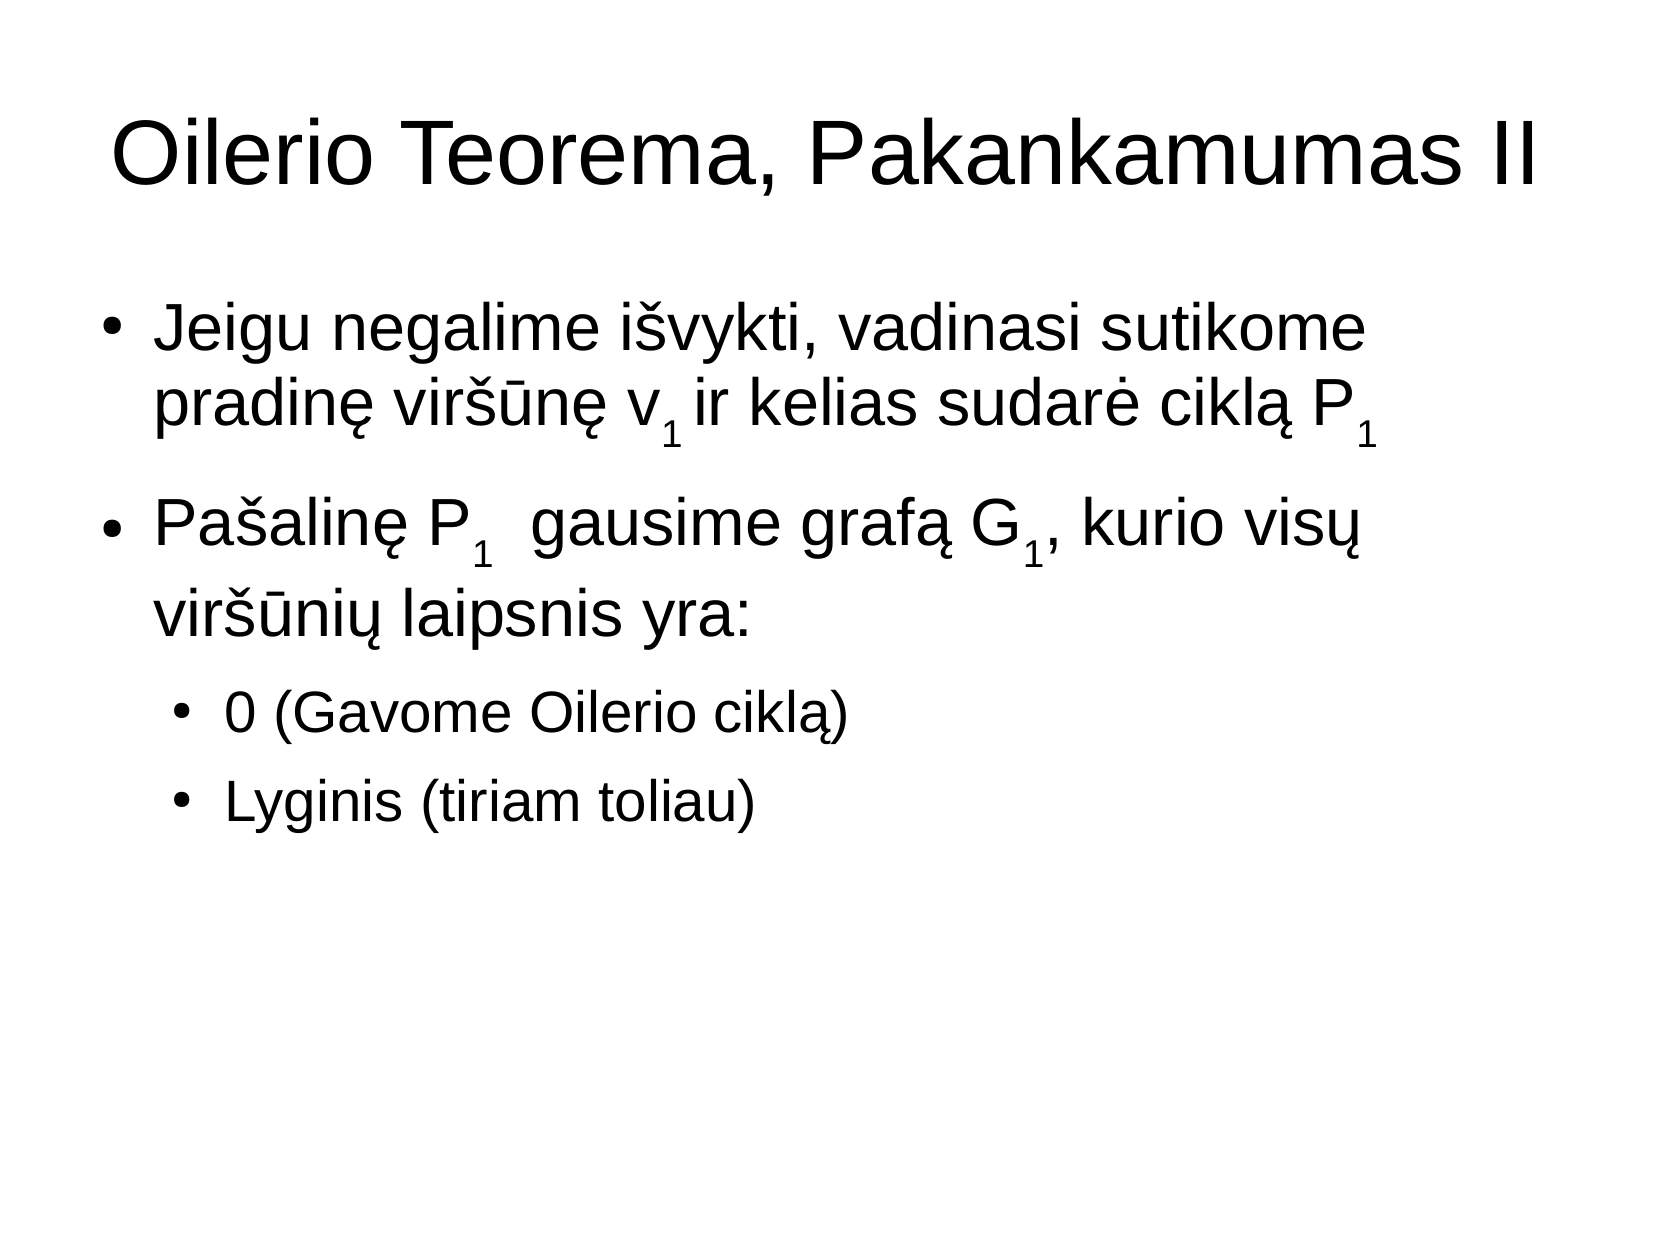

# Oilerio Teorema, Pakankamumas II
Jeigu negalime išvykti, vadinasi sutikome pradinę viršūnę v1 ir kelias sudarė ciklą P1
Pašalinę P1 gausime grafą G1, kurio visų viršūnių laipsnis yra:
0 (Gavome Oilerio ciklą)
Lyginis (tiriam toliau)